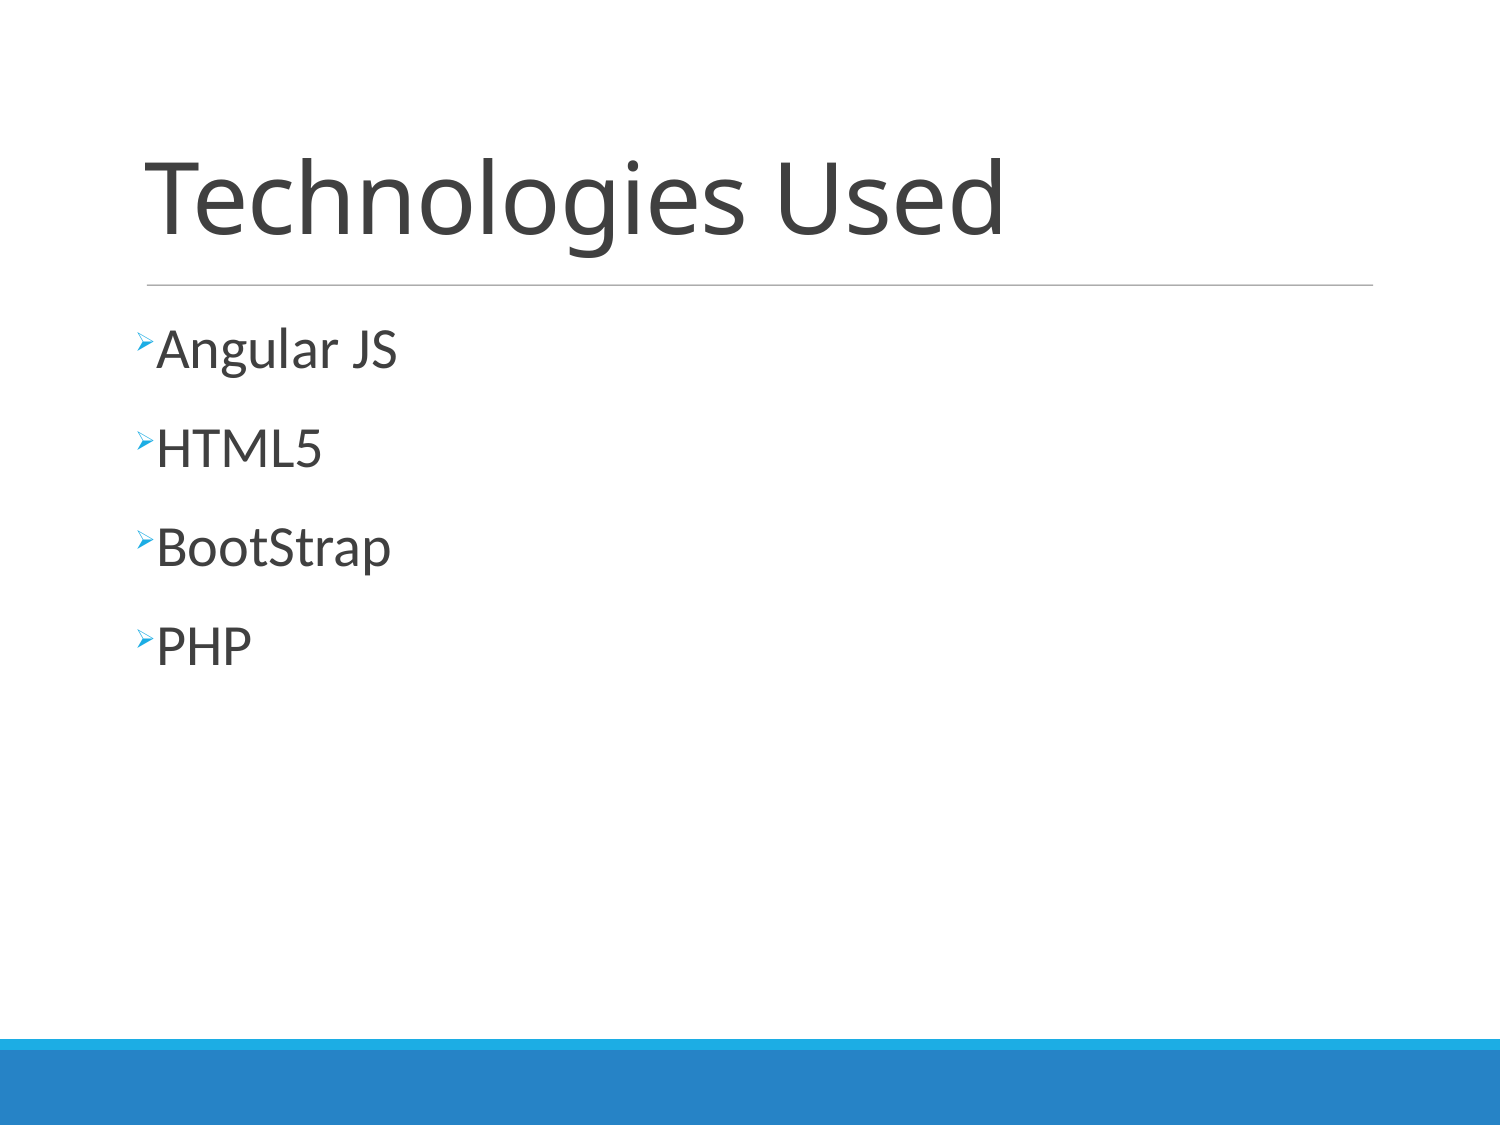

Technologies Used
# Angular JS
HTML5
BootStrap
PHP